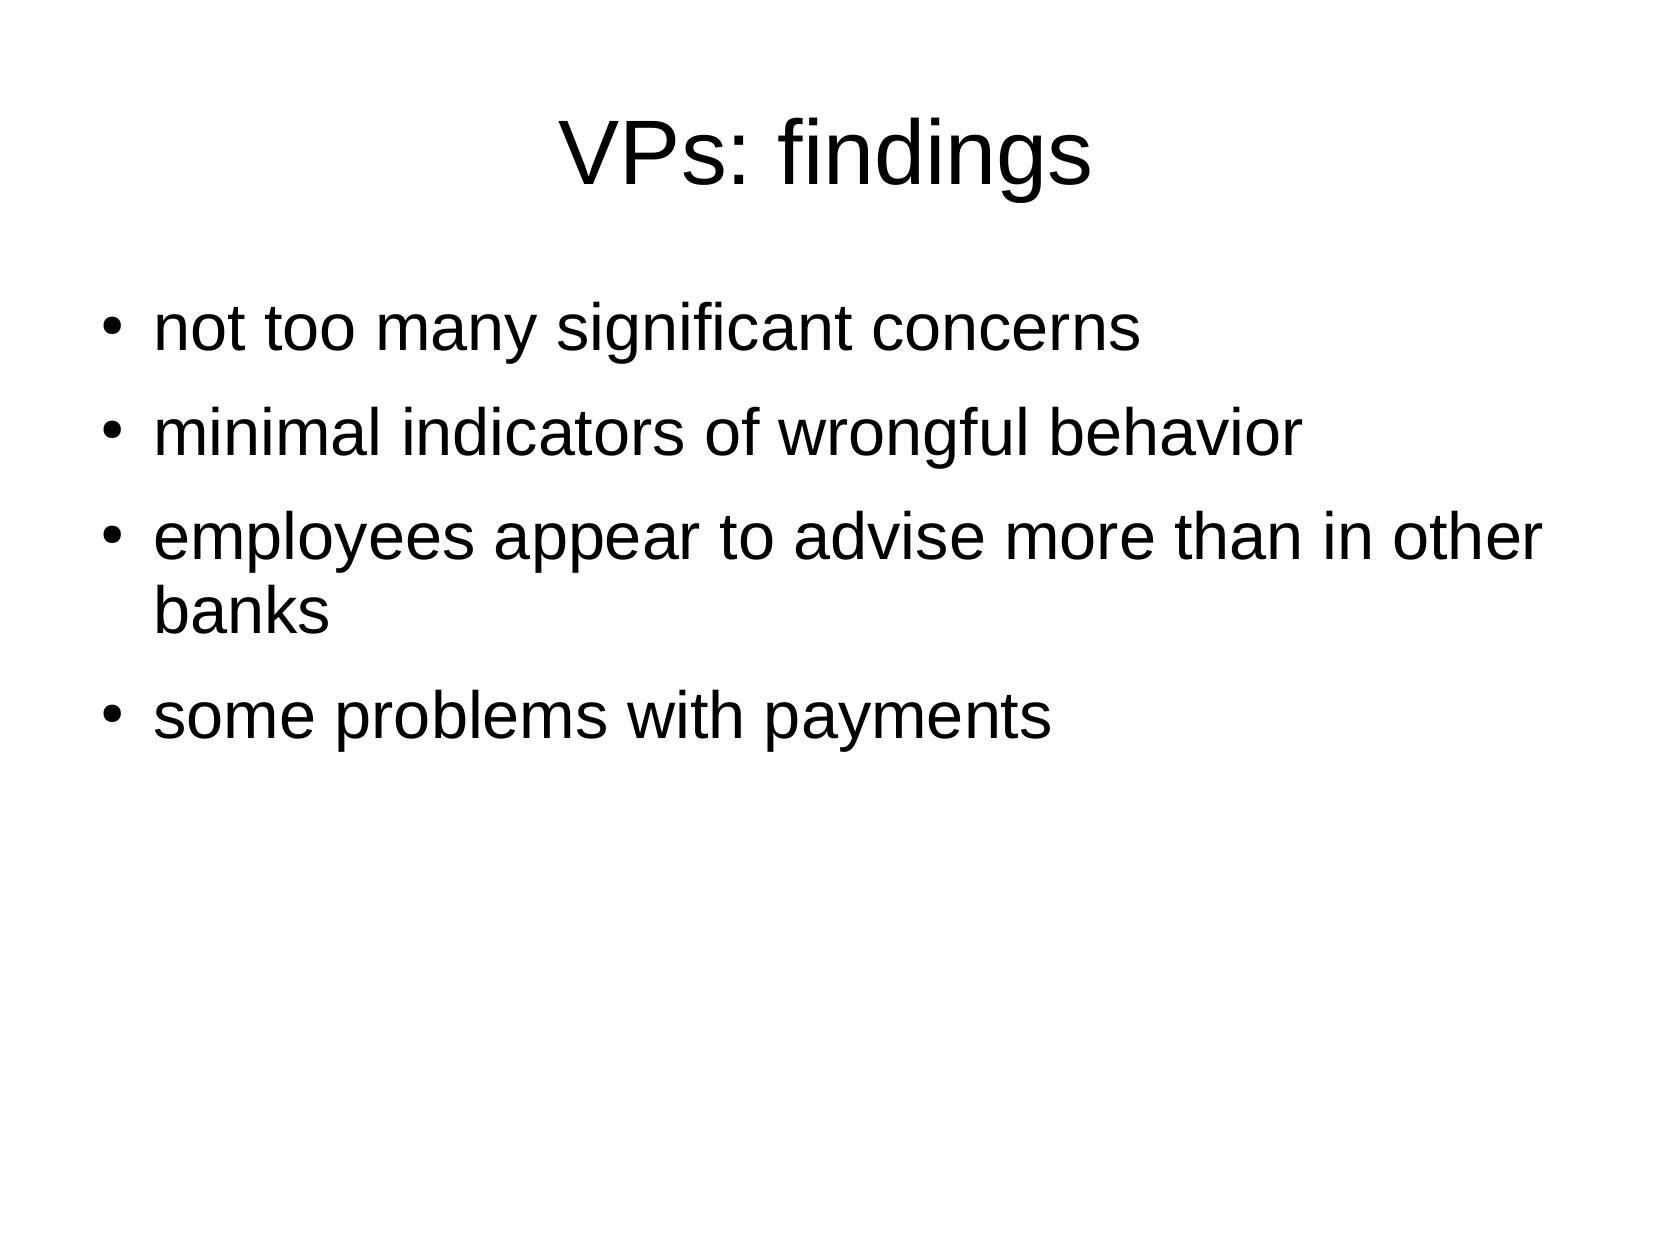

# VPs: findings
not too many significant concerns
minimal indicators of wrongful behavior
employees appear to advise more than in other banks
some problems with payments